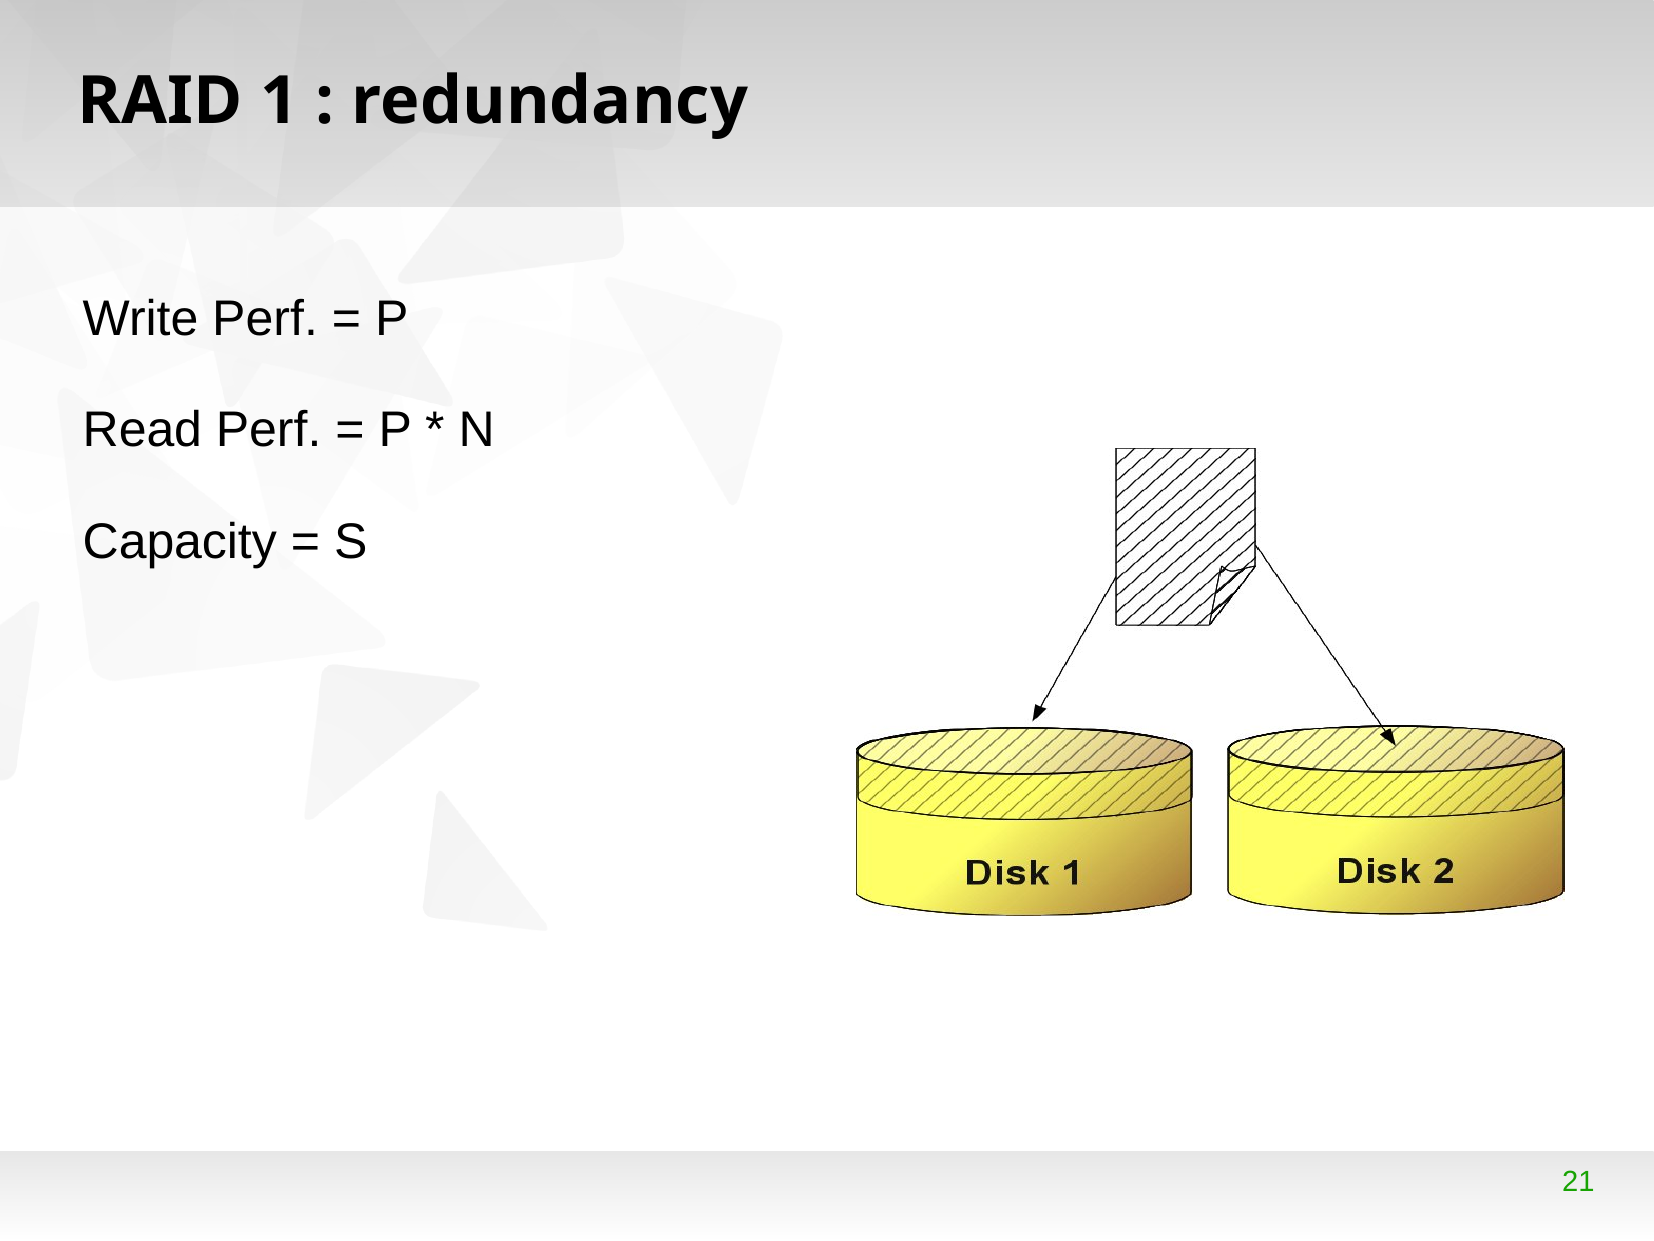

RAID 1 : redundancy
# Write Perf. = P
Read Perf. = P * N
Capacity = S
21